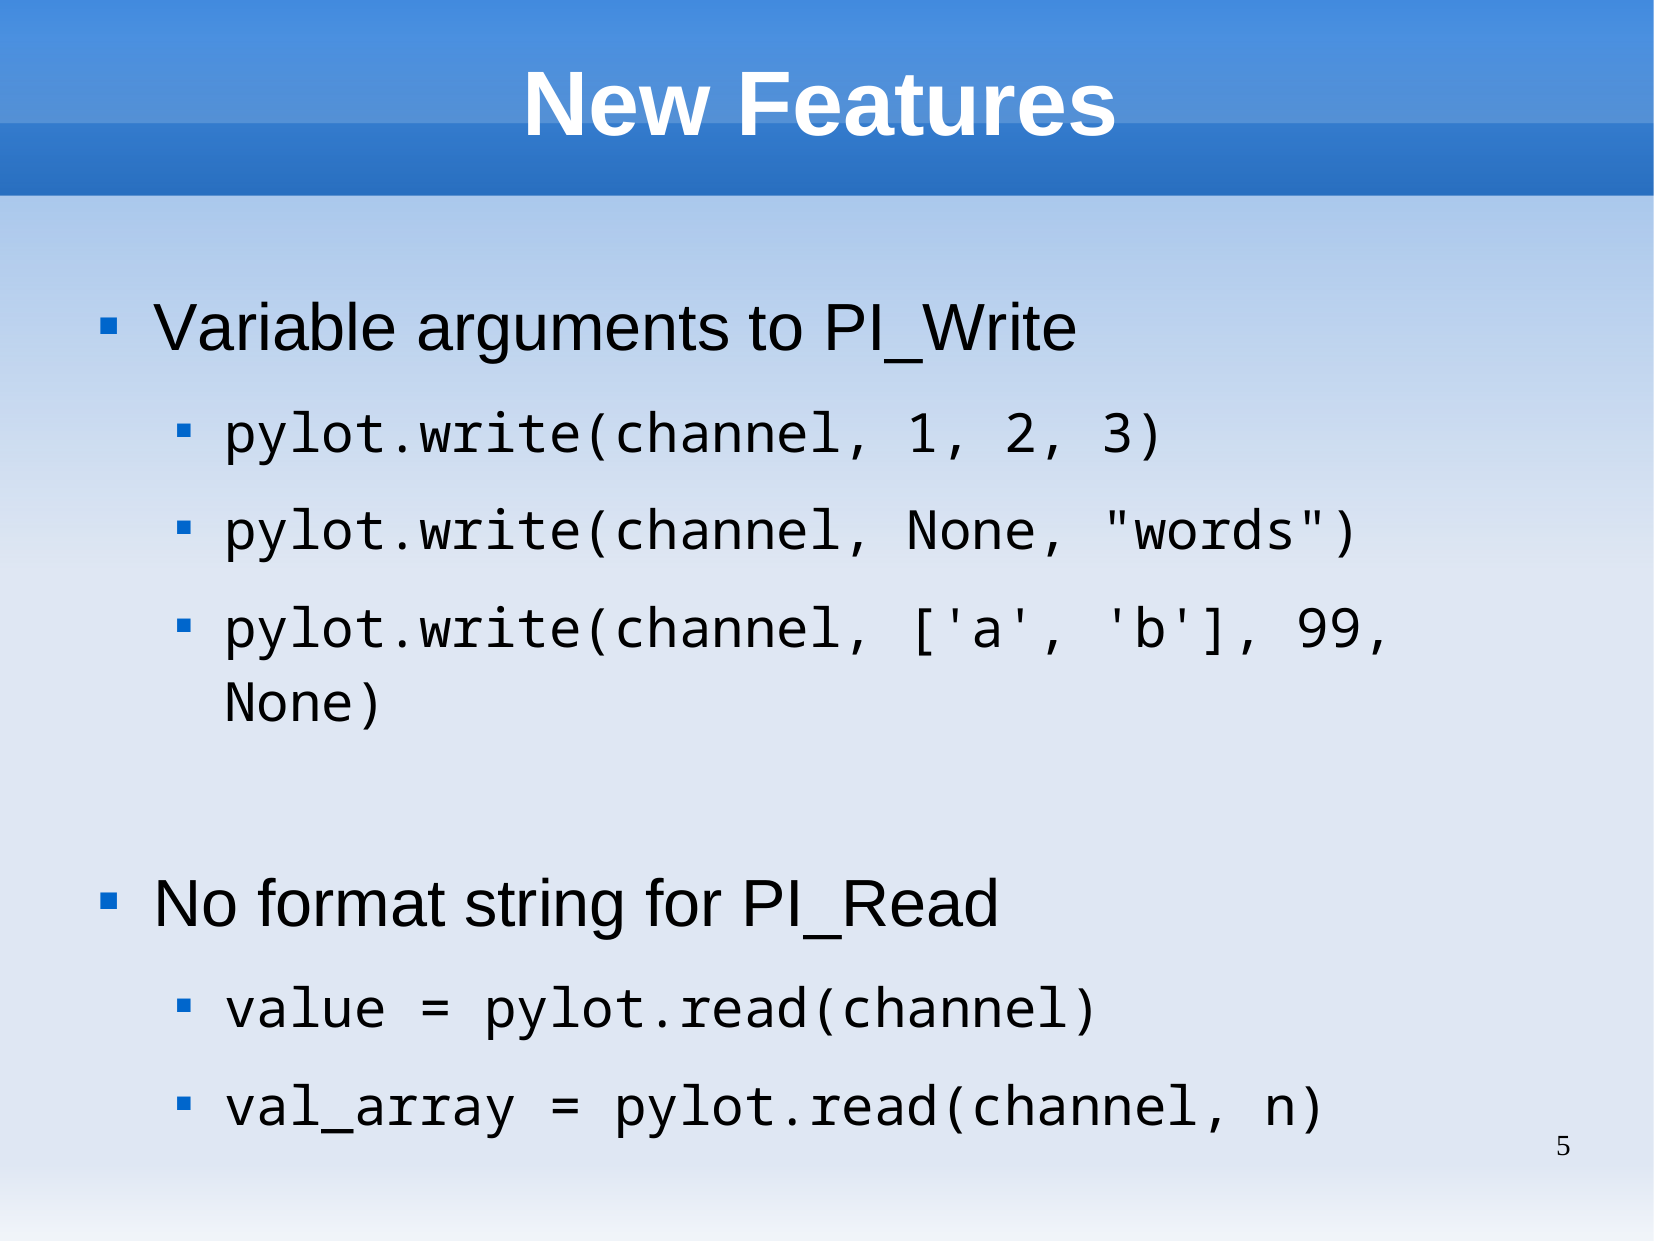

# New Features
Variable arguments to PI_Write
pylot.write(channel, 1, 2, 3)
pylot.write(channel, None, "words")
pylot.write(channel, ['a', 'b'], 99, None)
No format string for PI_Read
value = pylot.read(channel)
val_array = pylot.read(channel, n)
5